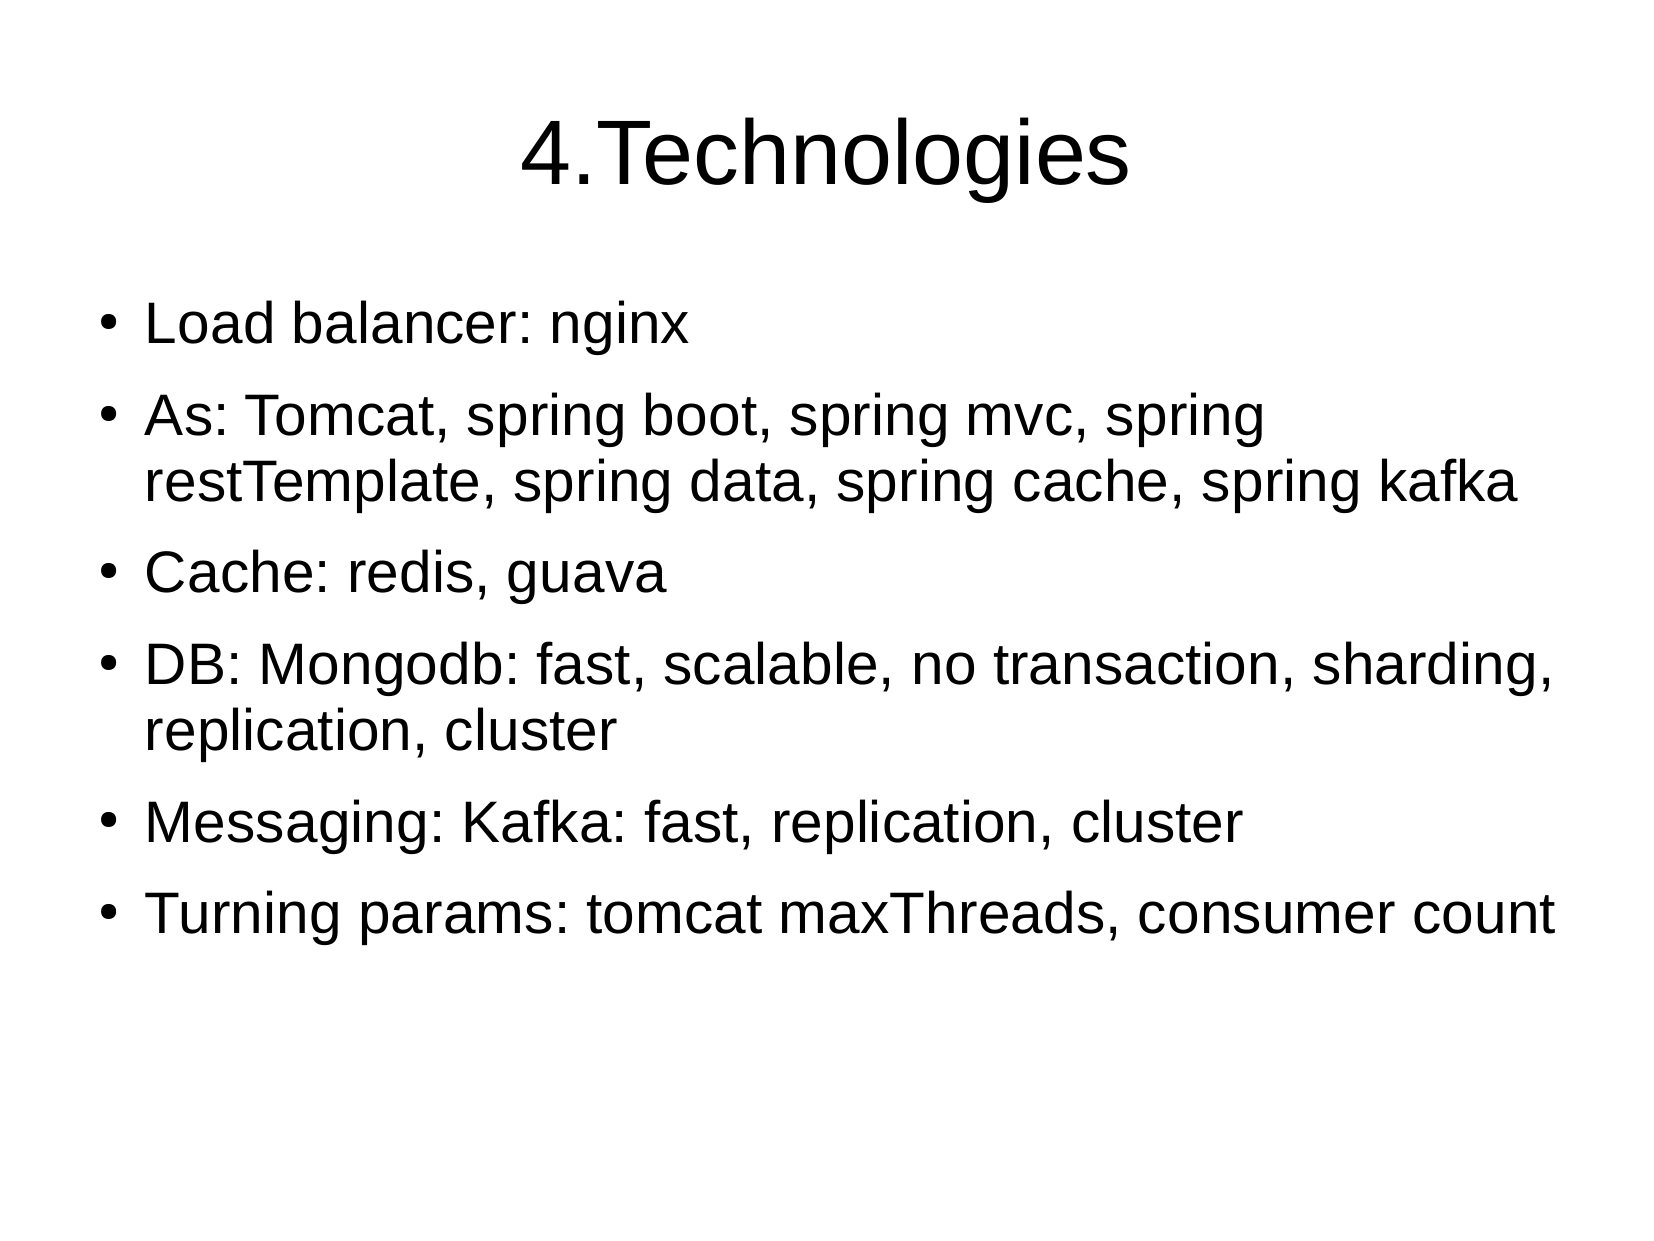

# 4.Technologies
Load balancer: nginx
As: Tomcat, spring boot, spring mvc, spring restTemplate, spring data, spring cache, spring kafka
Cache: redis, guava
DB: Mongodb: fast, scalable, no transaction, sharding, replication, cluster
Messaging: Kafka: fast, replication, cluster
Turning params: tomcat maxThreads, consumer count